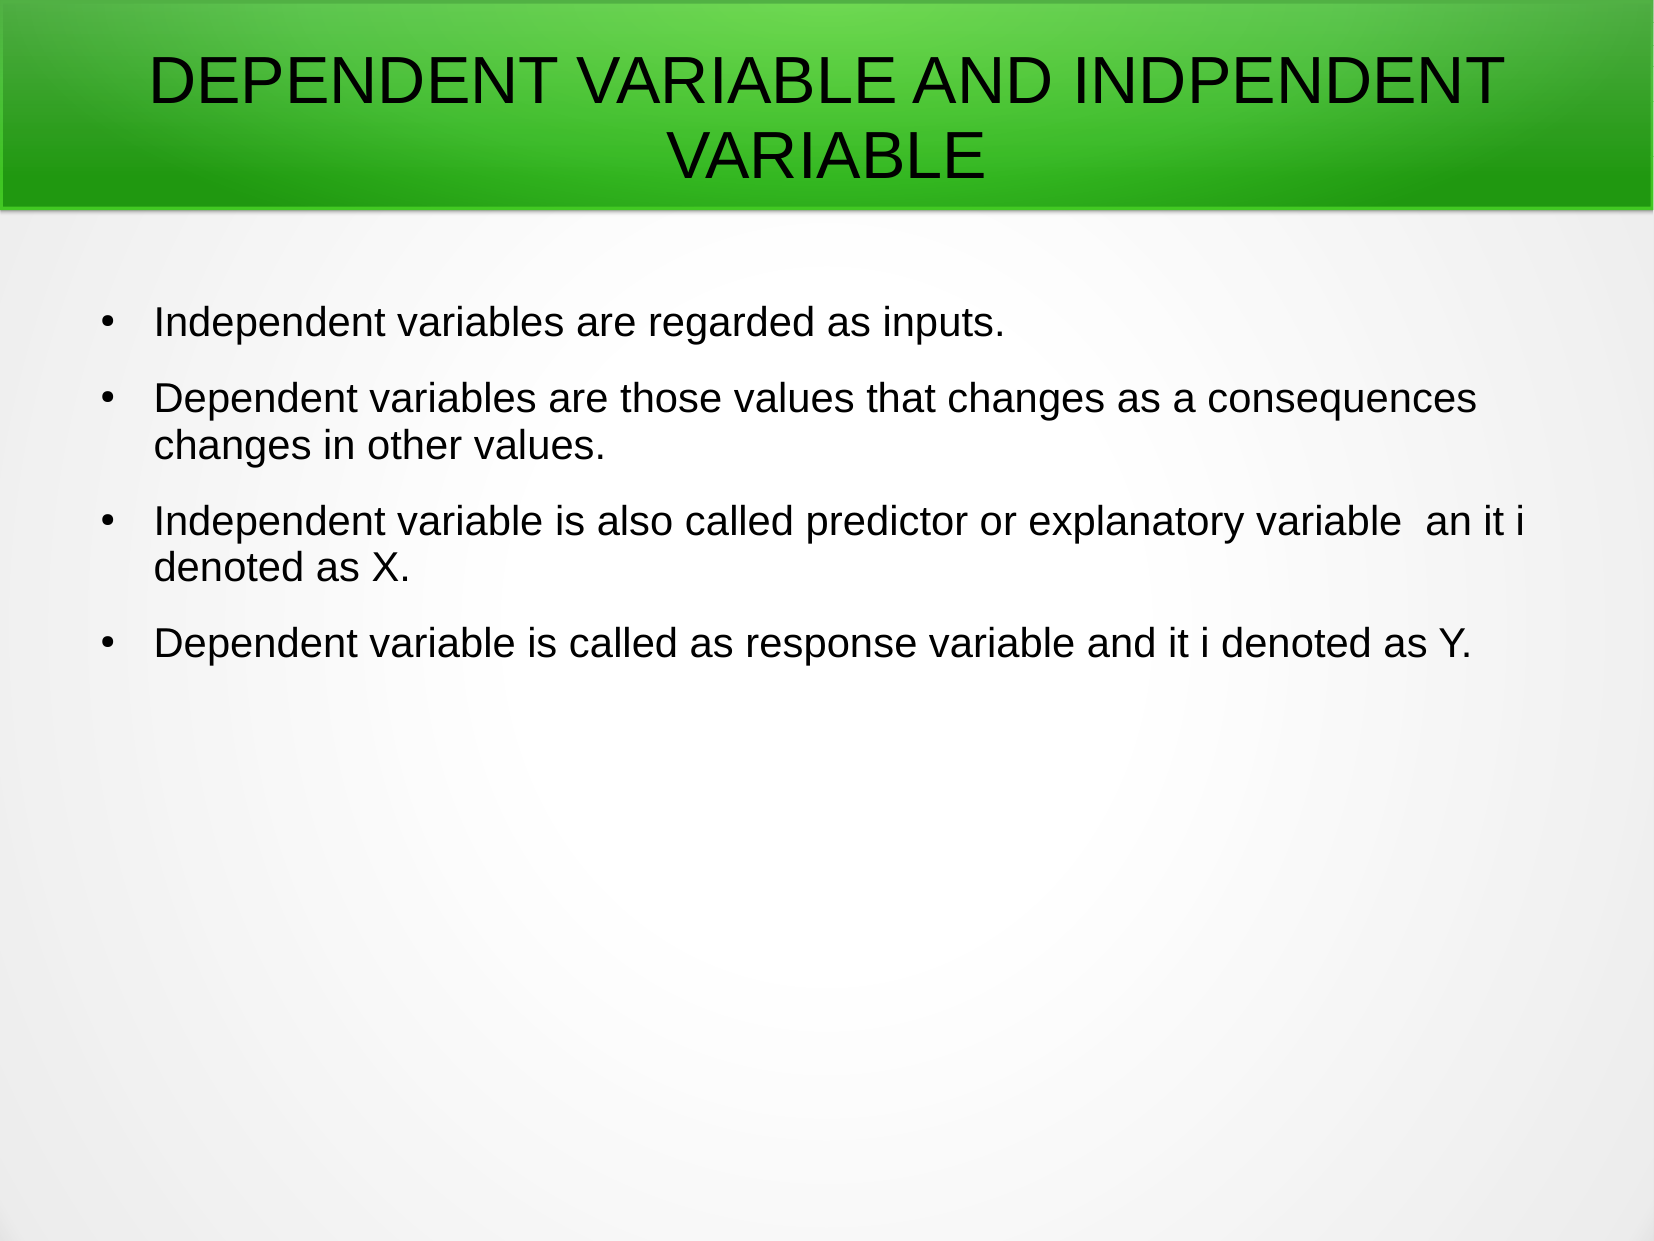

# DEPENDENT VARIABLE AND INDPENDENT VARIABLE
Independent variables are regarded as inputs.
Dependent variables are those values that changes as a consequences changes in other values.
Independent variable is also called predictor or explanatory variable an it i denoted as X.
Dependent variable is called as response variable and it i denoted as Y.